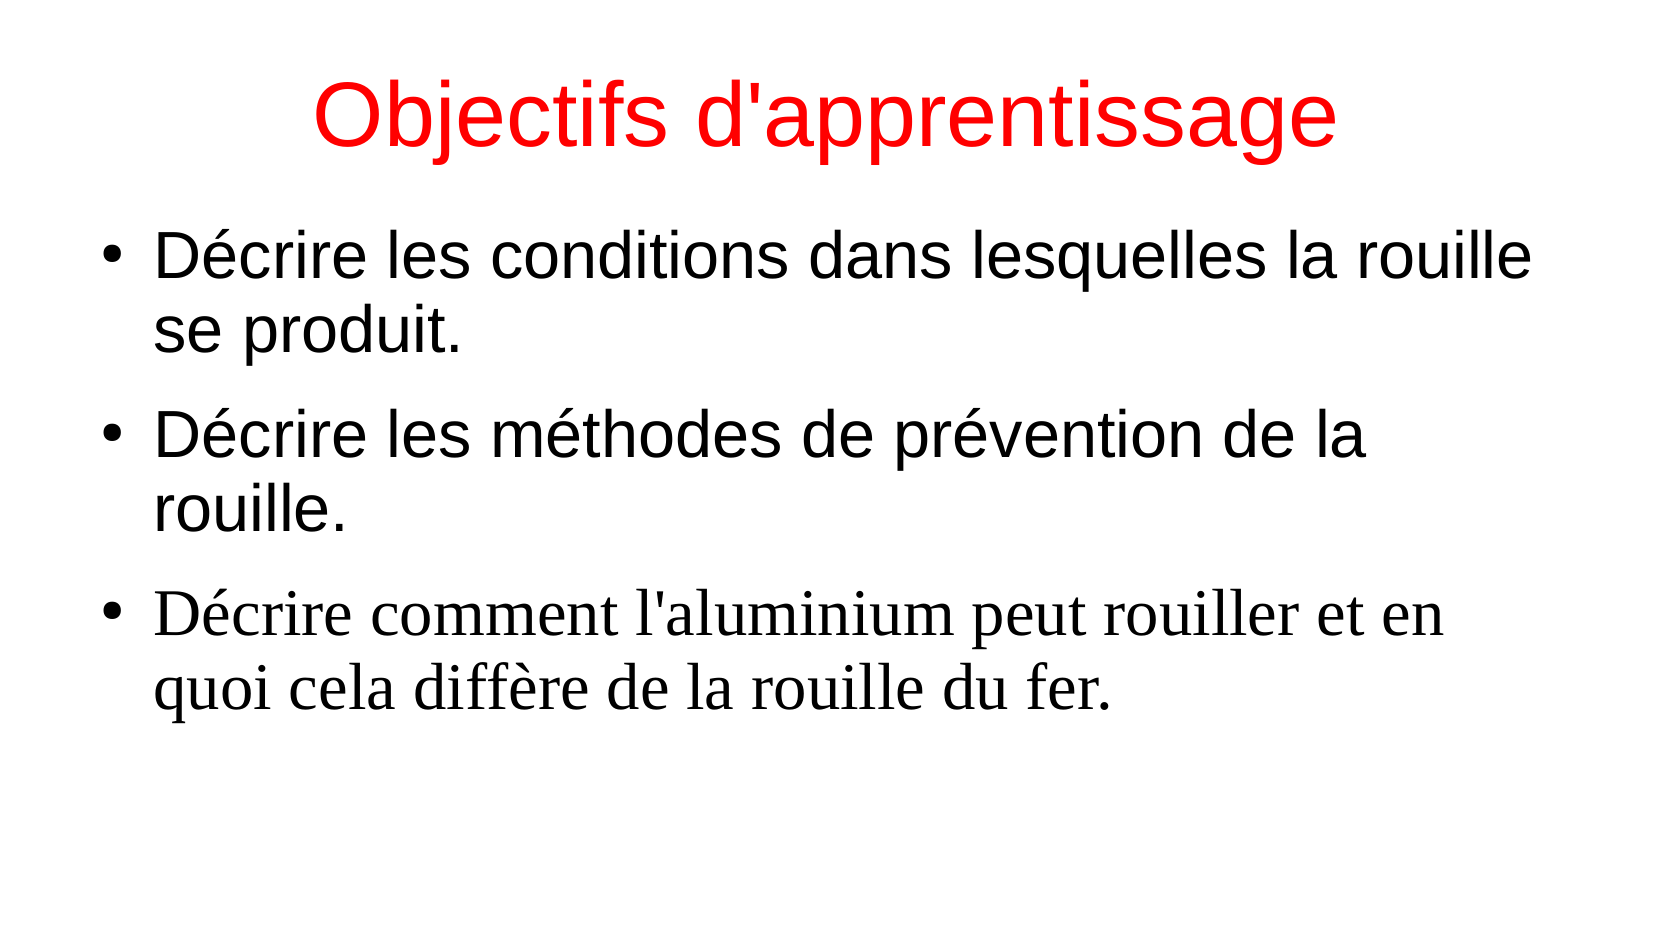

# Objectifs d'apprentissage
Décrire les conditions dans lesquelles la rouille se produit.
Décrire les méthodes de prévention de la rouille.
Décrire comment l'aluminium peut rouiller et en quoi cela diffère de la rouille du fer.